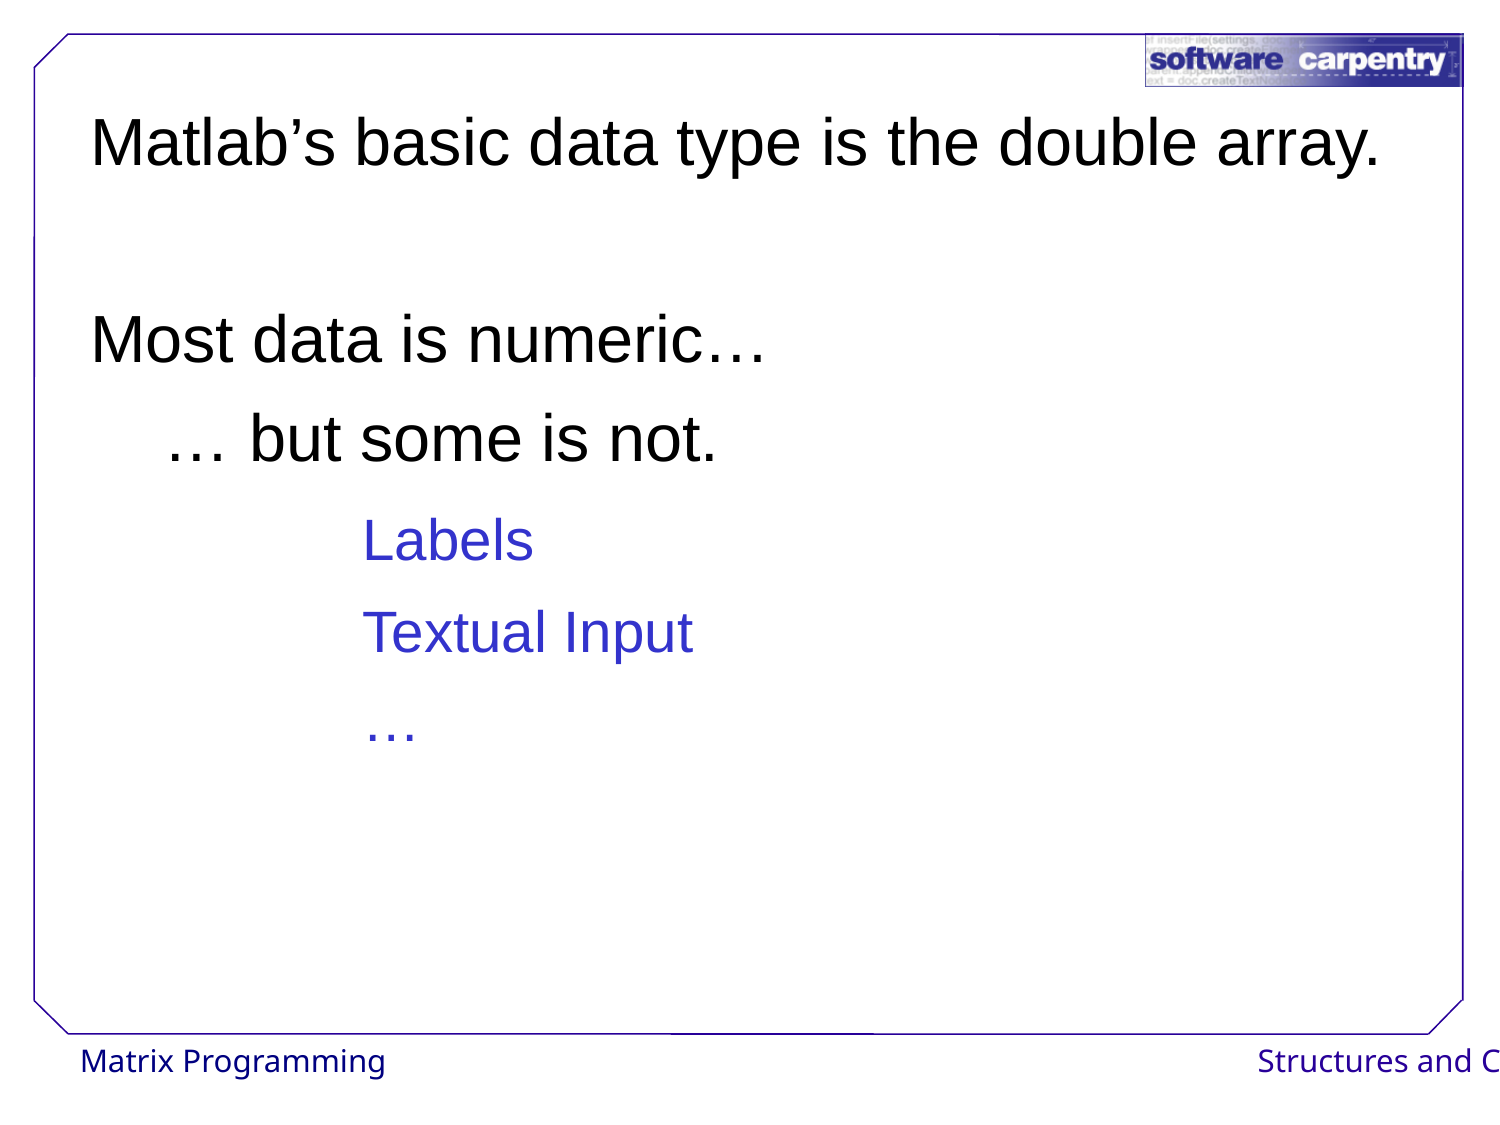

# Matlab’s basic data type is the double array.
Most data is numeric…
 … but some is not.
			Labels
			Textual Input
			…